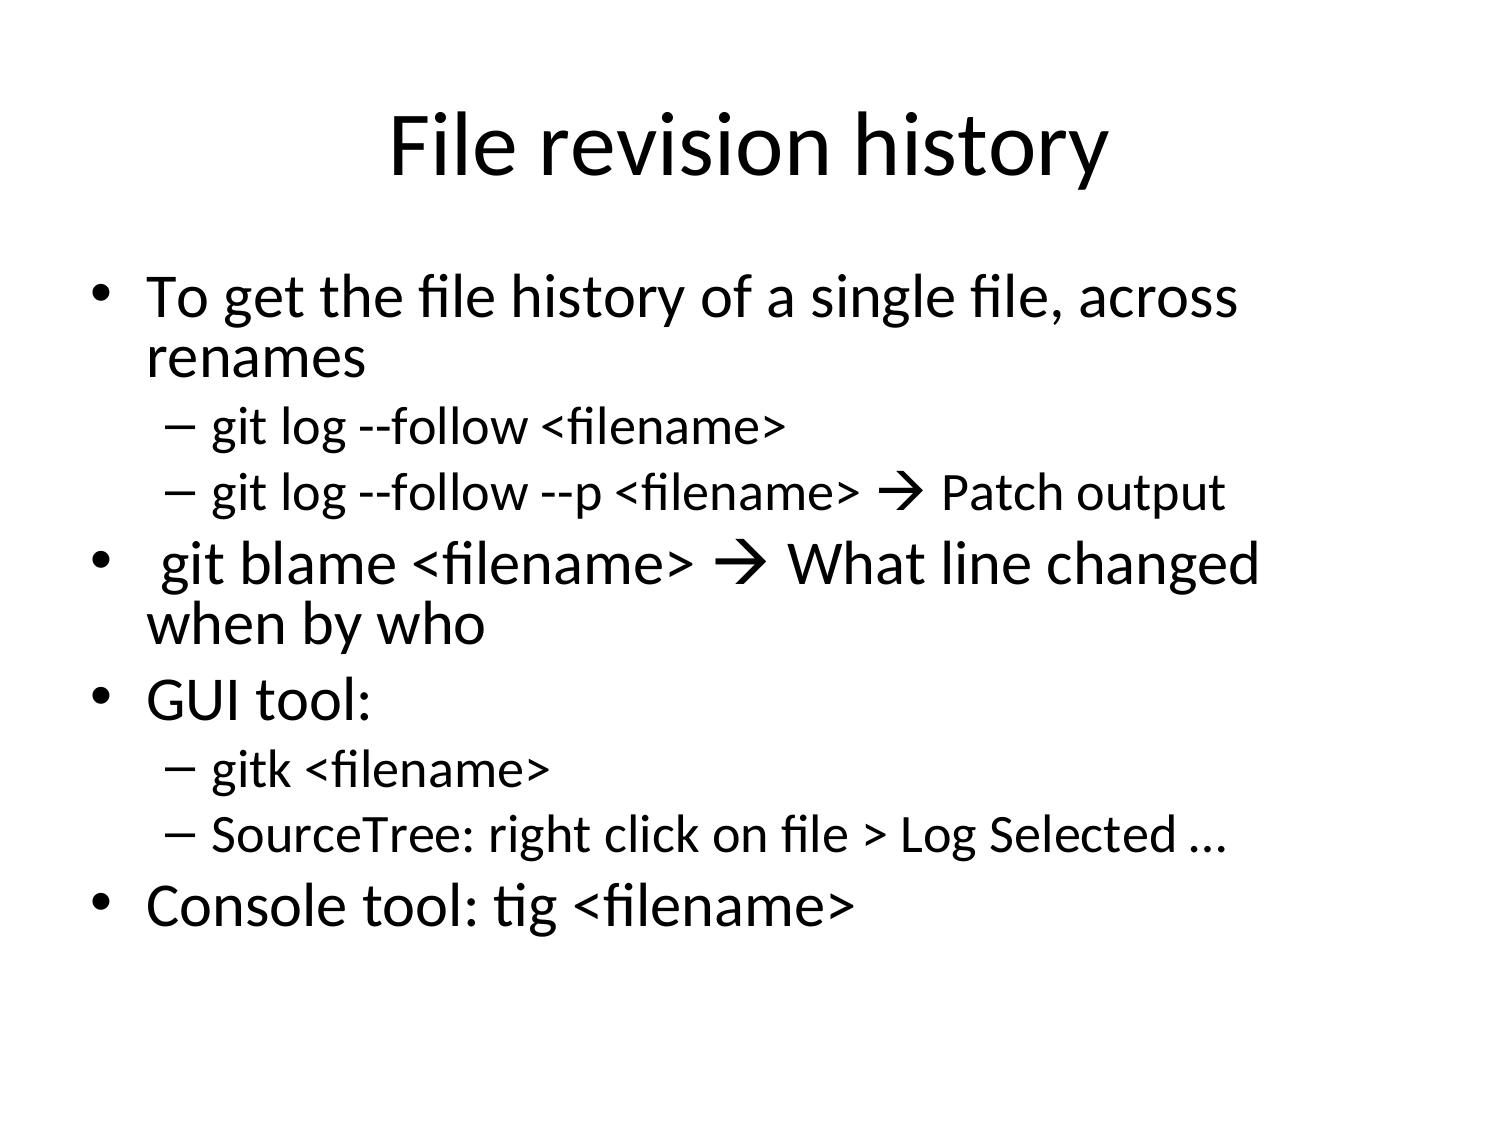

# File revision history
To get the file history of a single file, across renames
git log --follow <filename>
git log --follow --p <filename>  Patch output
 git blame <filename>  What line changed when by who
GUI tool:
gitk <filename>
SourceTree: right click on file > Log Selected …
Console tool: tig <filename>